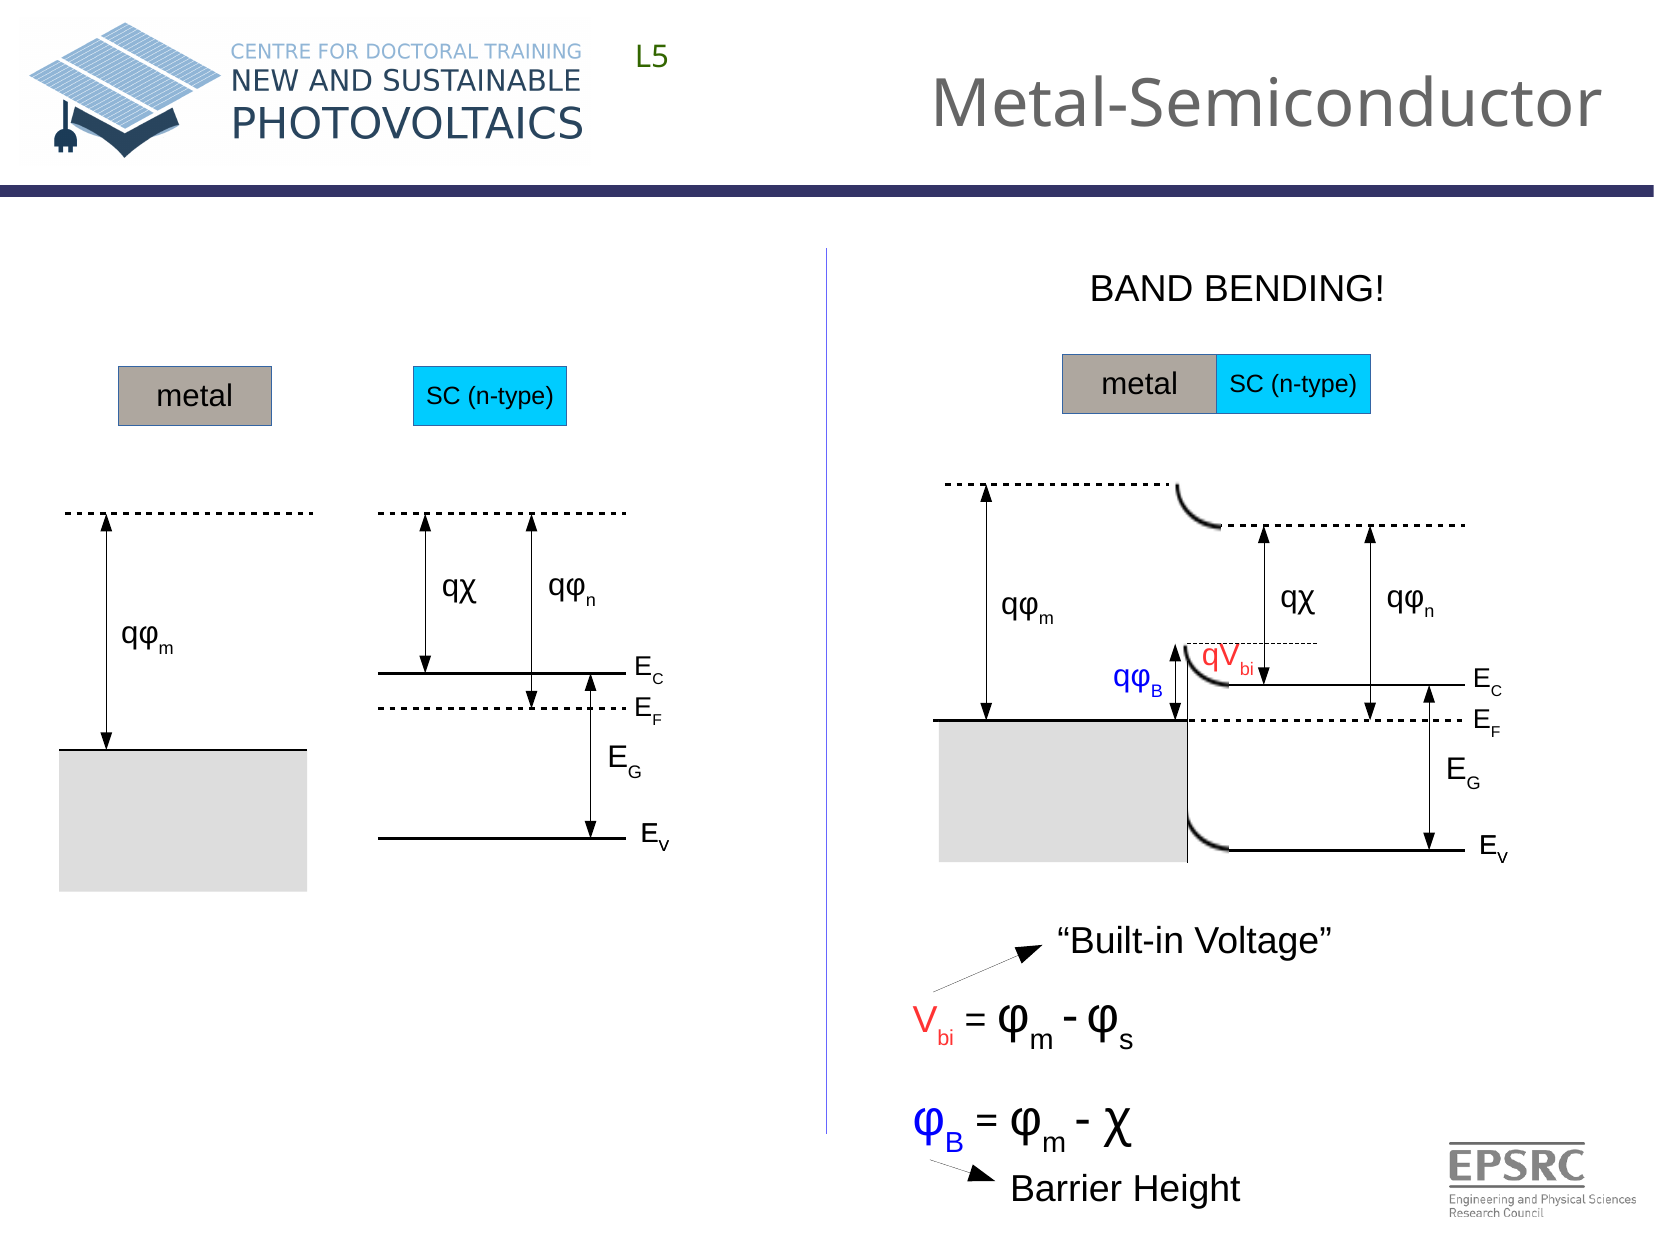

L5
Metal-Semiconductor
BAND BENDING!
metal
SC (n-type)
metal
SC (n-type)
qφm
qφm
qχ
qφn
qχ
qφn
qVbi
EC
qφB
EC
EF
EF
EG
EG
EV
EV
EV
EV
“Built-in Voltage”
Vbi = φm - φs
φB = φm - χ
Barrier Height